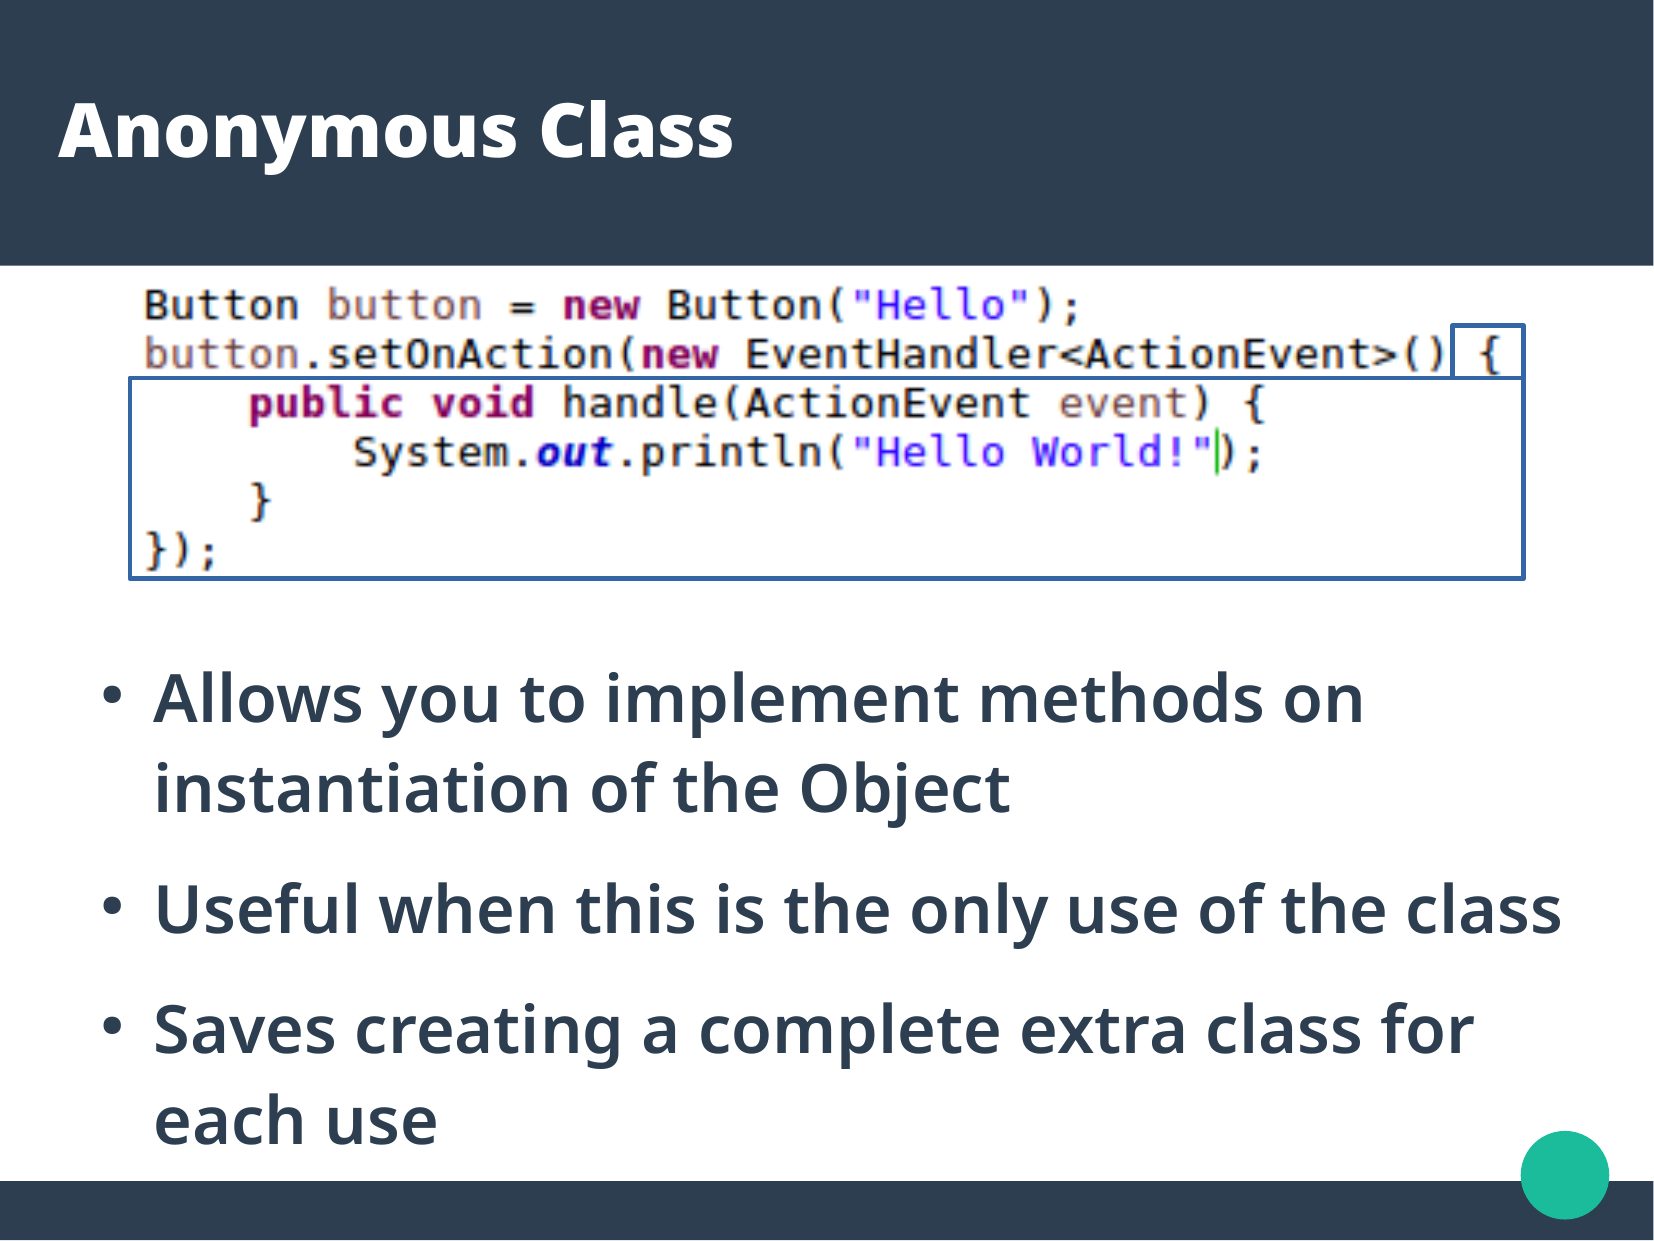

# Anonymous Class
Allows you to implement methods on instantiation of the Object
Useful when this is the only use of the class
Saves creating a complete extra class for each use